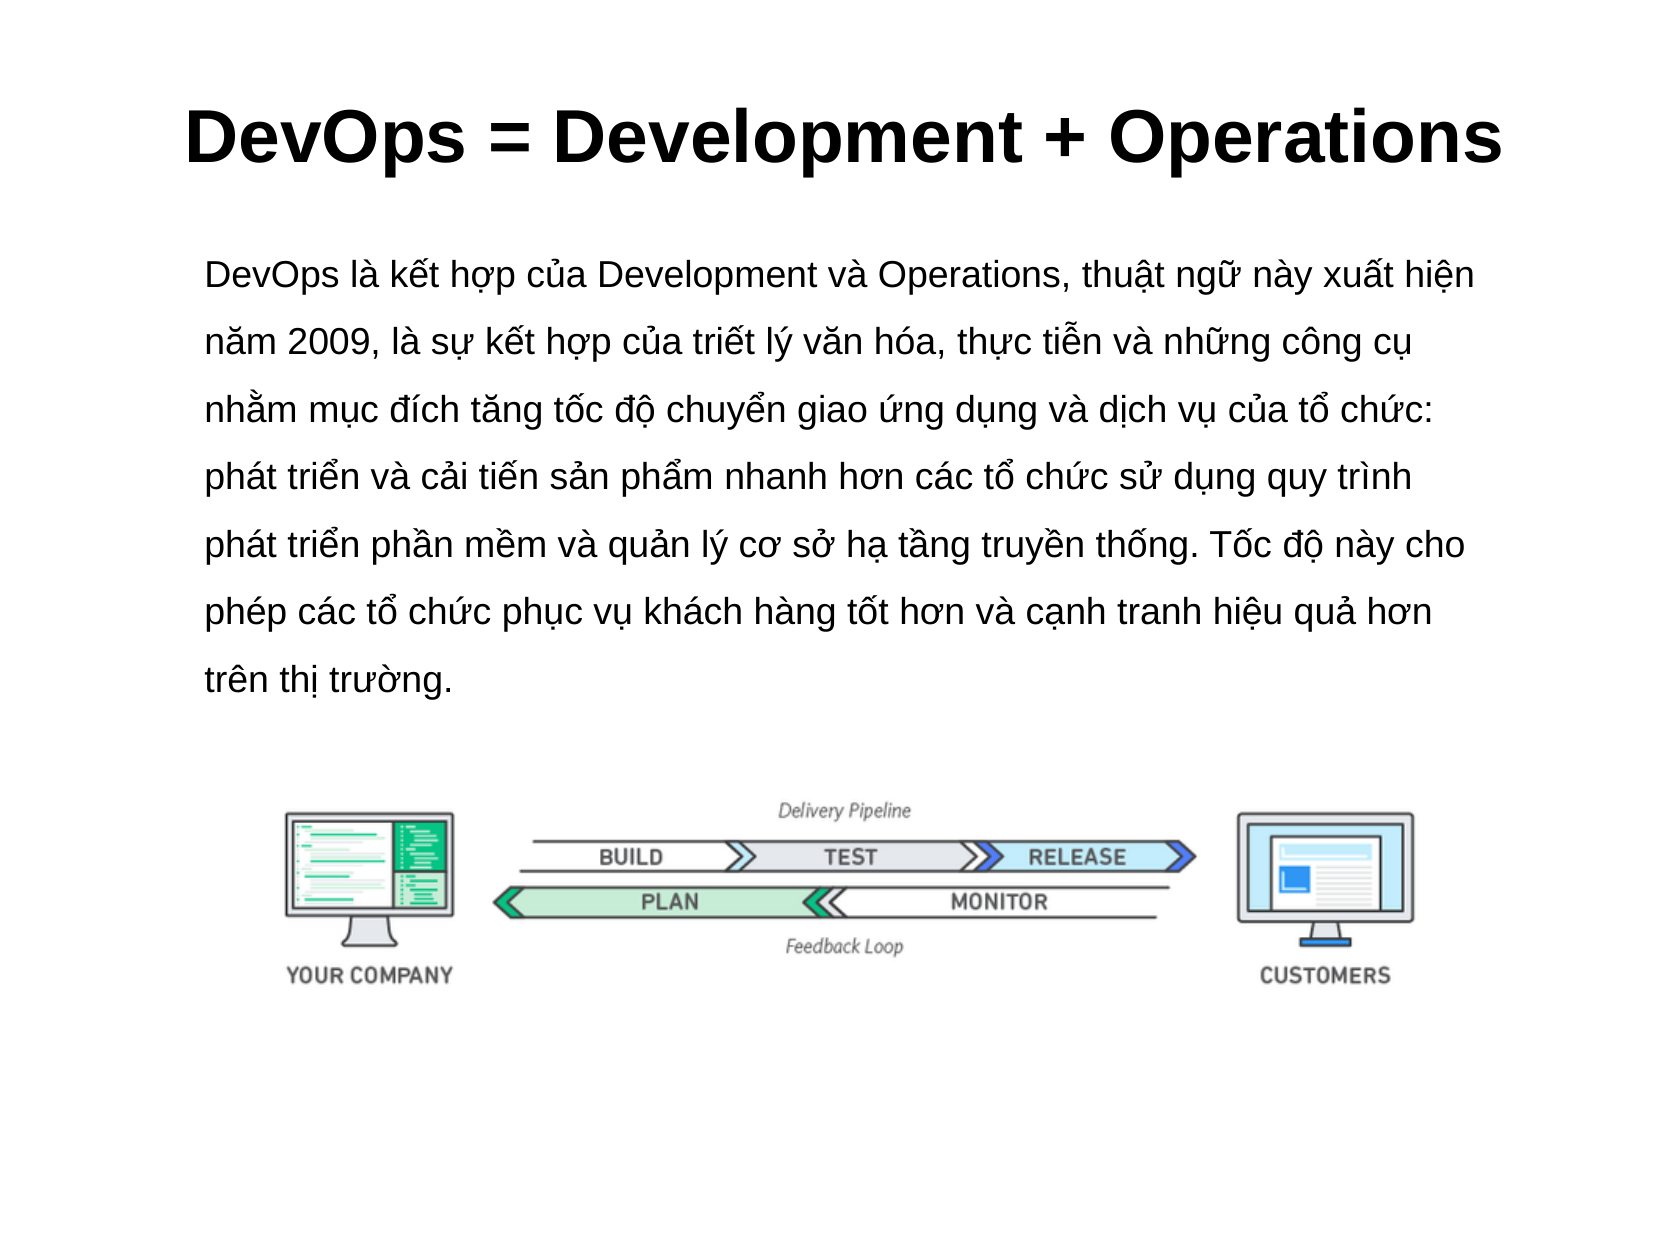

# DevOps = Development + Operations
DevOps là kết hợp của Development và Operations, thuật ngữ này xuất hiện năm 2009, là sự kết hợp của triết lý văn hóa, thực tiễn và những công cụ nhằm mục đích tăng tốc độ chuyển giao ứng dụng và dịch vụ của tổ chức: phát triển và cải tiến sản phẩm nhanh hơn các tổ chức sử dụng quy trình phát triển phần mềm và quản lý cơ sở hạ tầng truyền thống. Tốc độ này cho phép các tổ chức phục vụ khách hàng tốt hơn và cạnh tranh hiệu quả hơn trên thị trường.